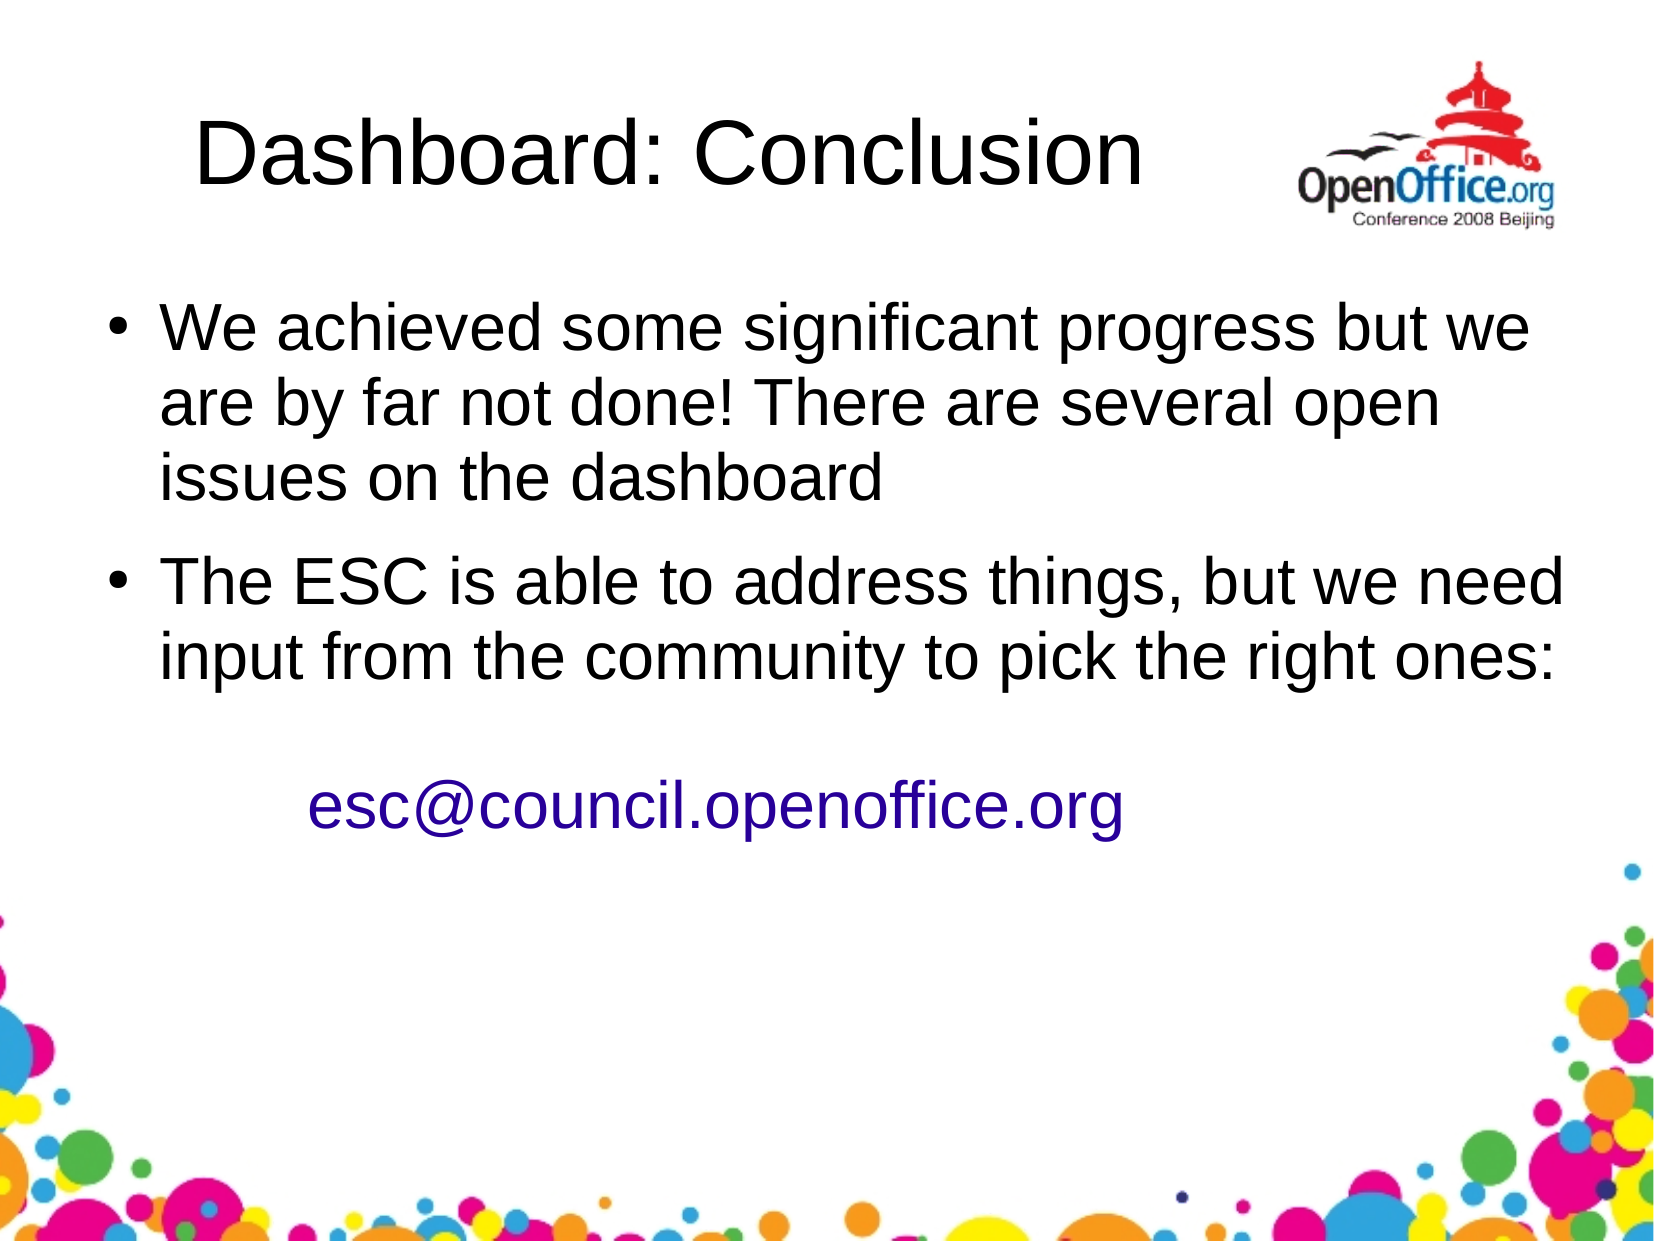

# Dashboard: Conclusion
We achieved some significant progress but we are by far not done! There are several open issues on the dashboard
The ESC is able to address things, but we need input from the community to pick the right ones:
		esc@council.openoffice.org